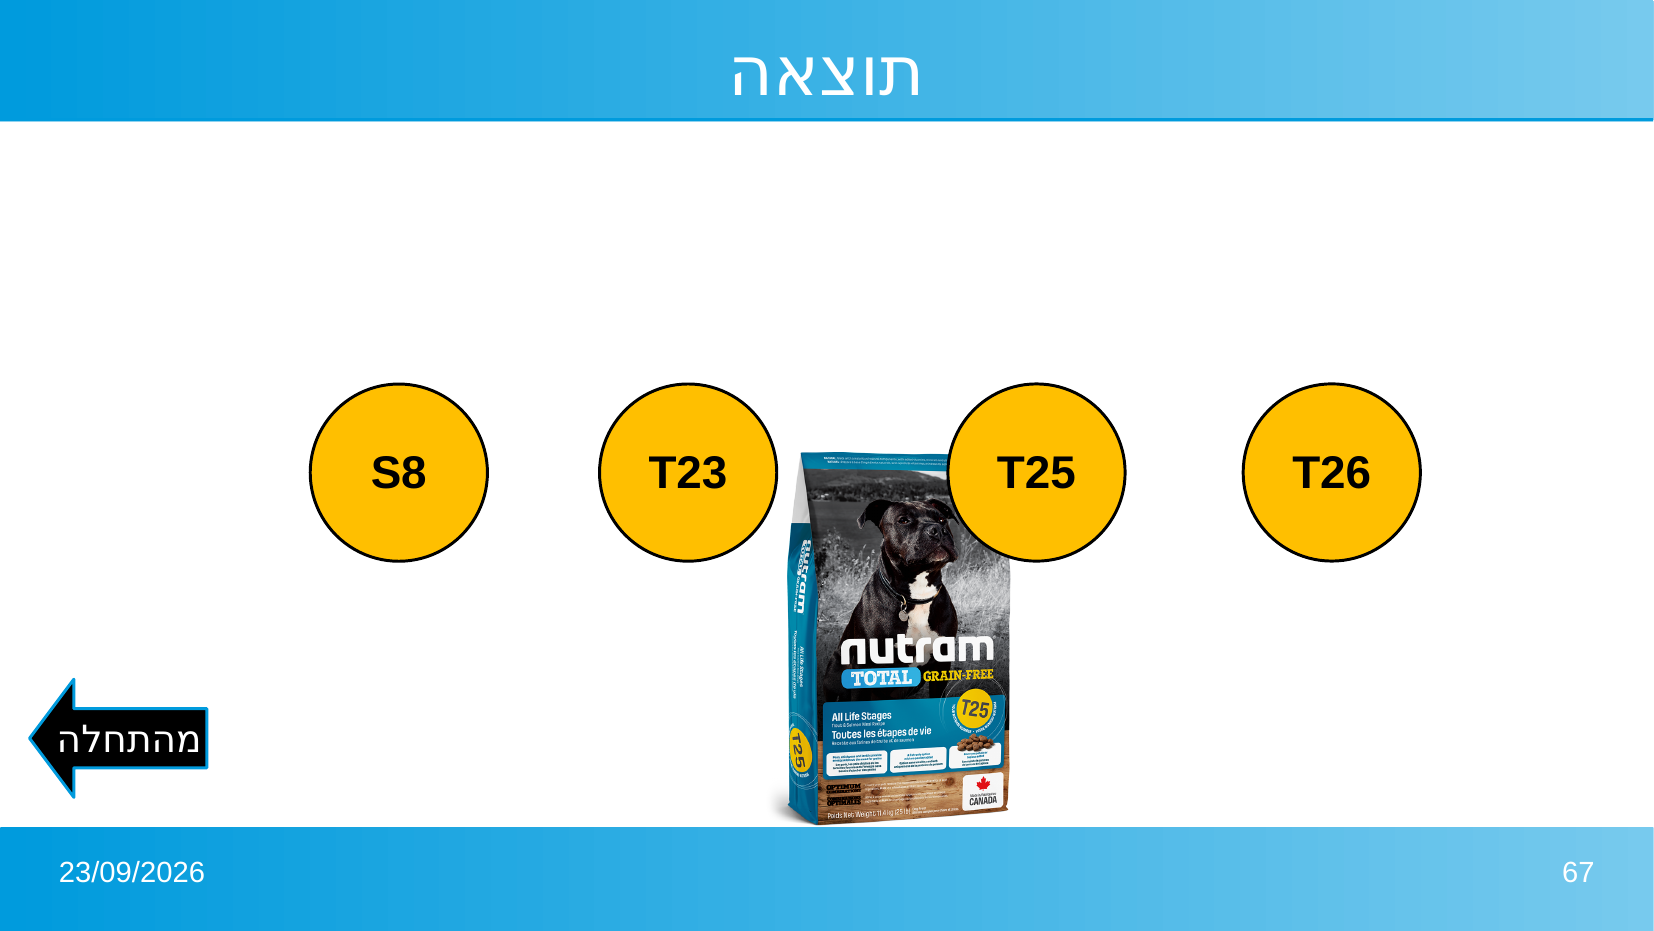

# תוצאה
T26
T25
T23
S8
מהתחלה
67